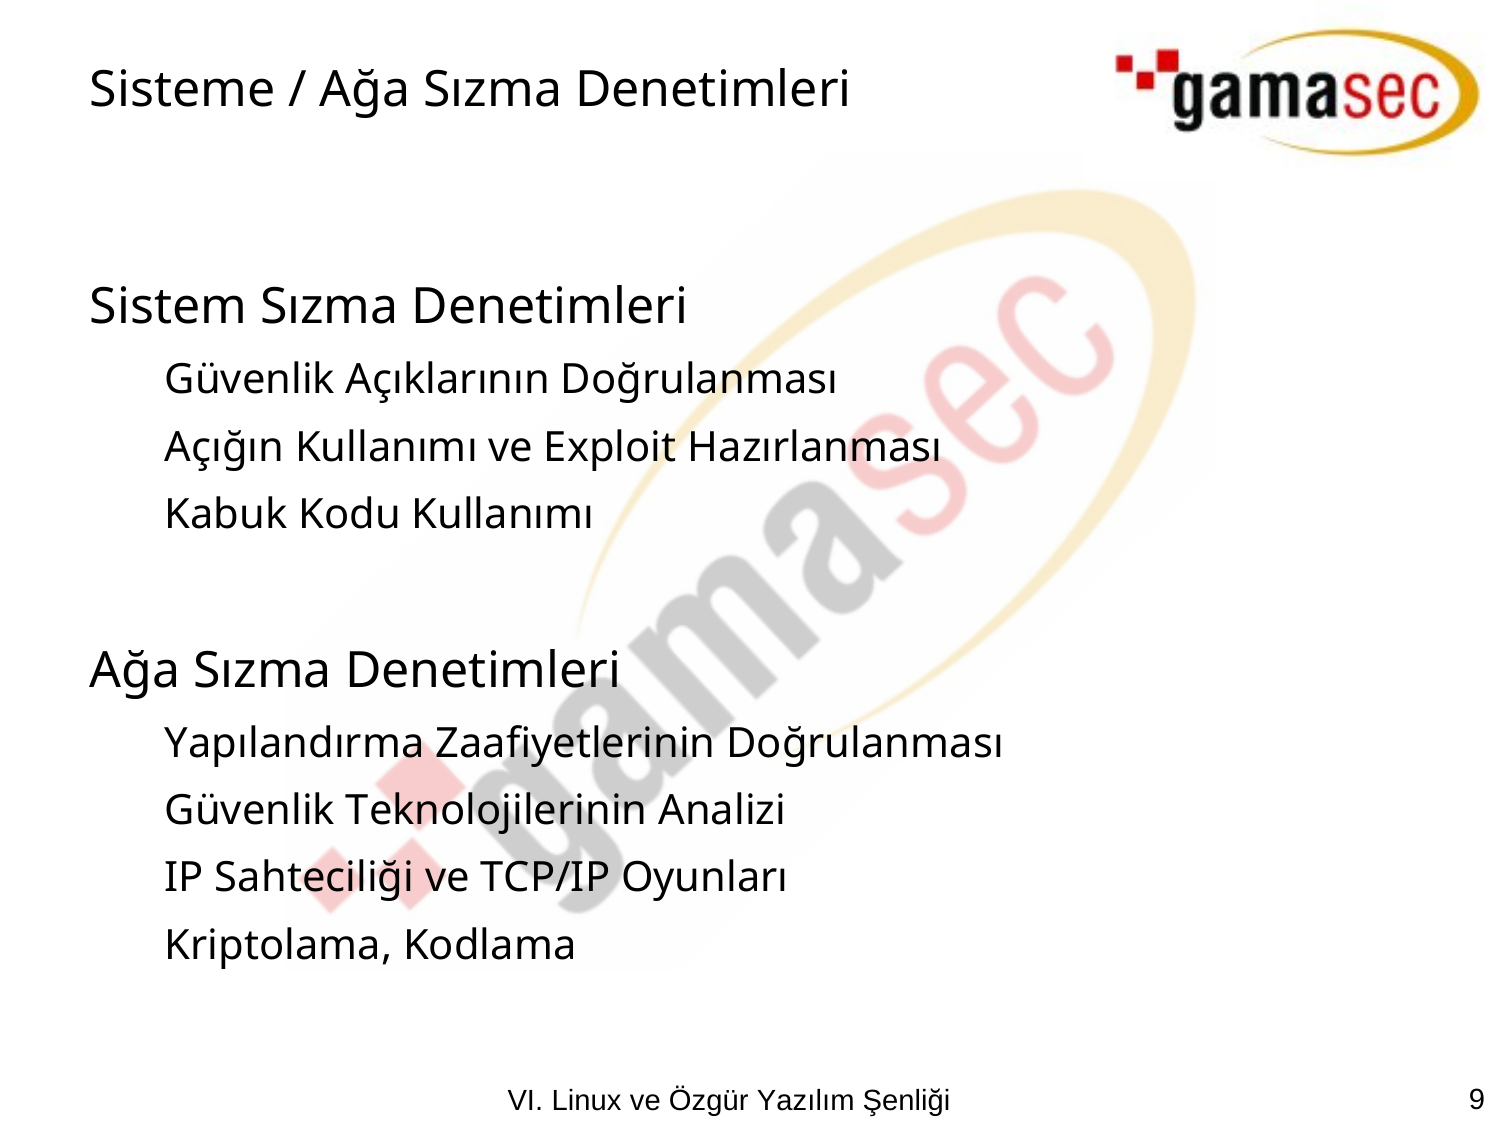

# Sisteme / Ağa Sızma Denetimleri
Sistem Sızma Denetimleri
Güvenlik Açıklarının Doğrulanması
Açığın Kullanımı ve Exploit Hazırlanması
Kabuk Kodu Kullanımı
Ağa Sızma Denetimleri
Yapılandırma Zaafiyetlerinin Doğrulanması
Güvenlik Teknolojilerinin Analizi
IP Sahteciliği ve TCP/IP Oyunları
Kriptolama, Kodlama
9